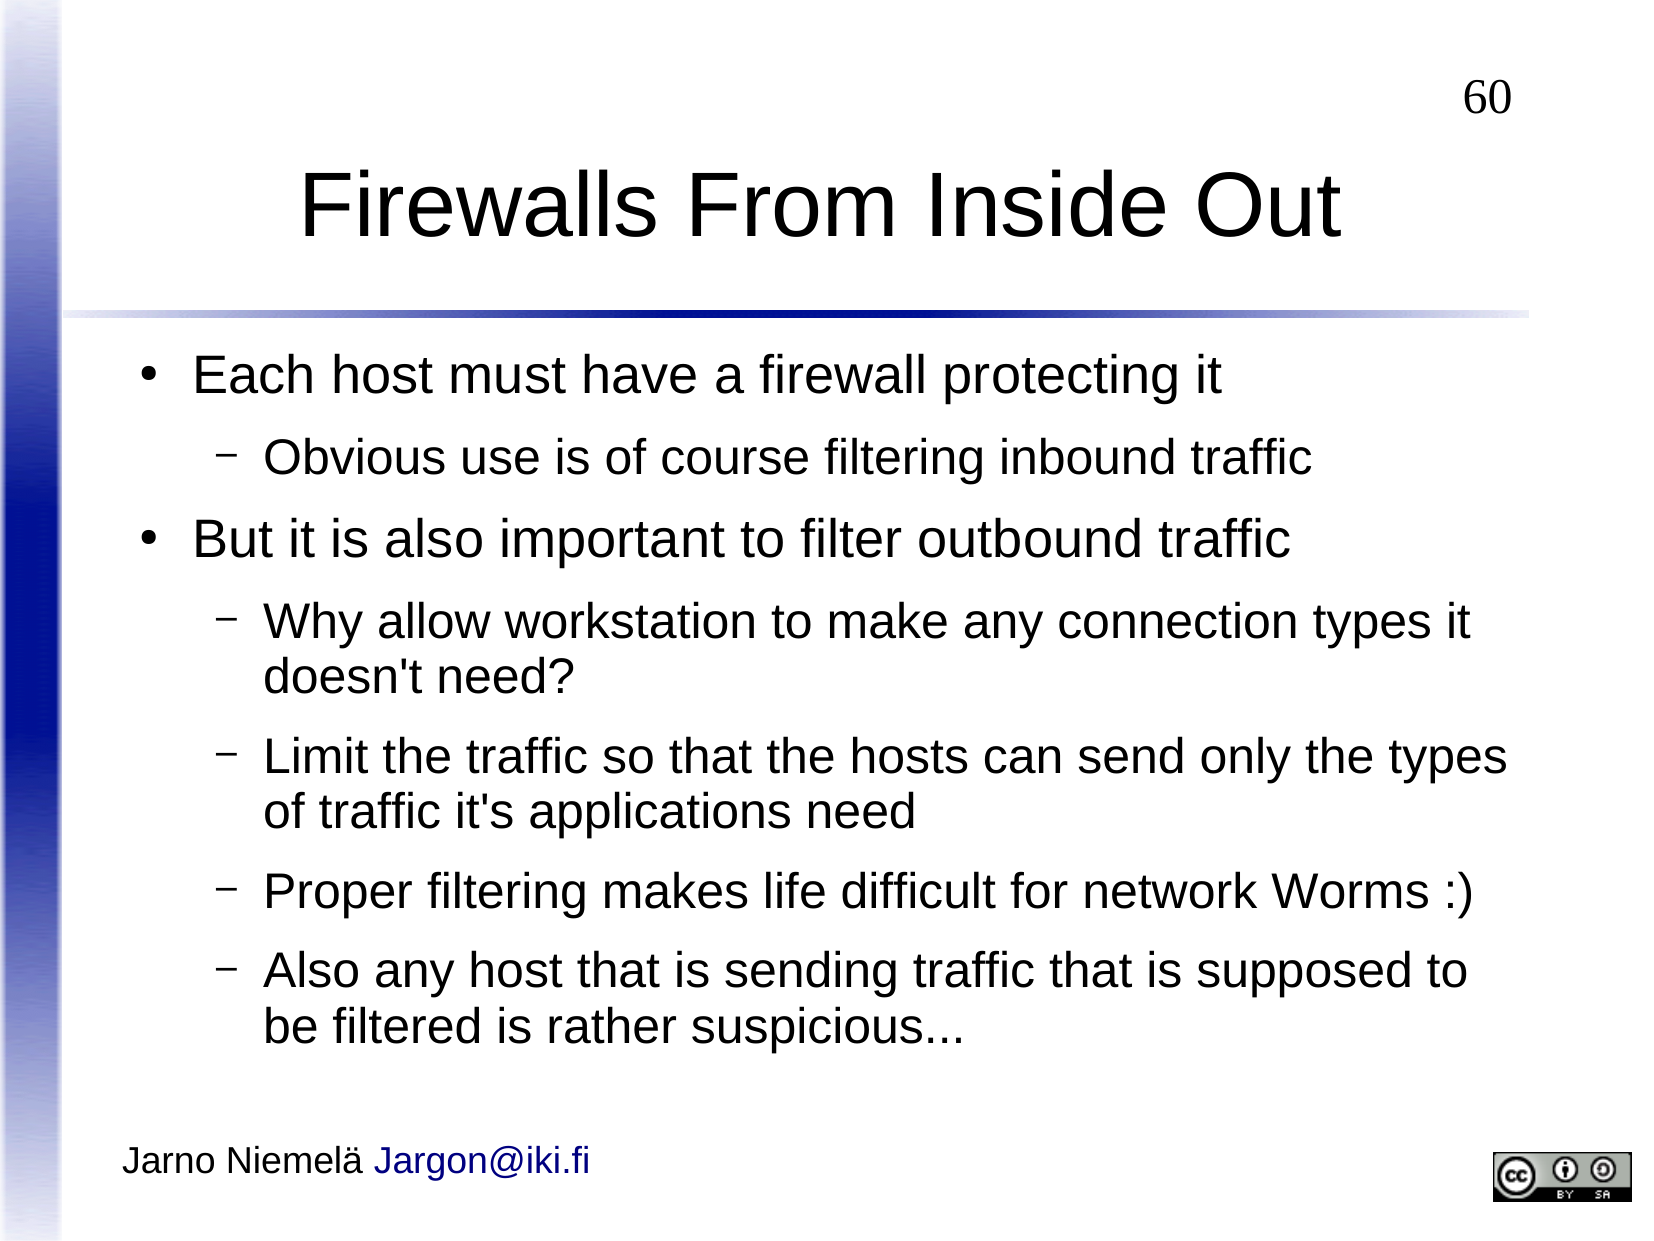

# Firewalls From Inside Out
Each host must have a firewall protecting it
Obvious use is of course filtering inbound traffic
But it is also important to filter outbound traffic
Why allow workstation to make any connection types it doesn't need?
Limit the traffic so that the hosts can send only the types of traffic it's applications need
Proper filtering makes life difficult for network Worms :)
Also any host that is sending traffic that is supposed to be filtered is rather suspicious...